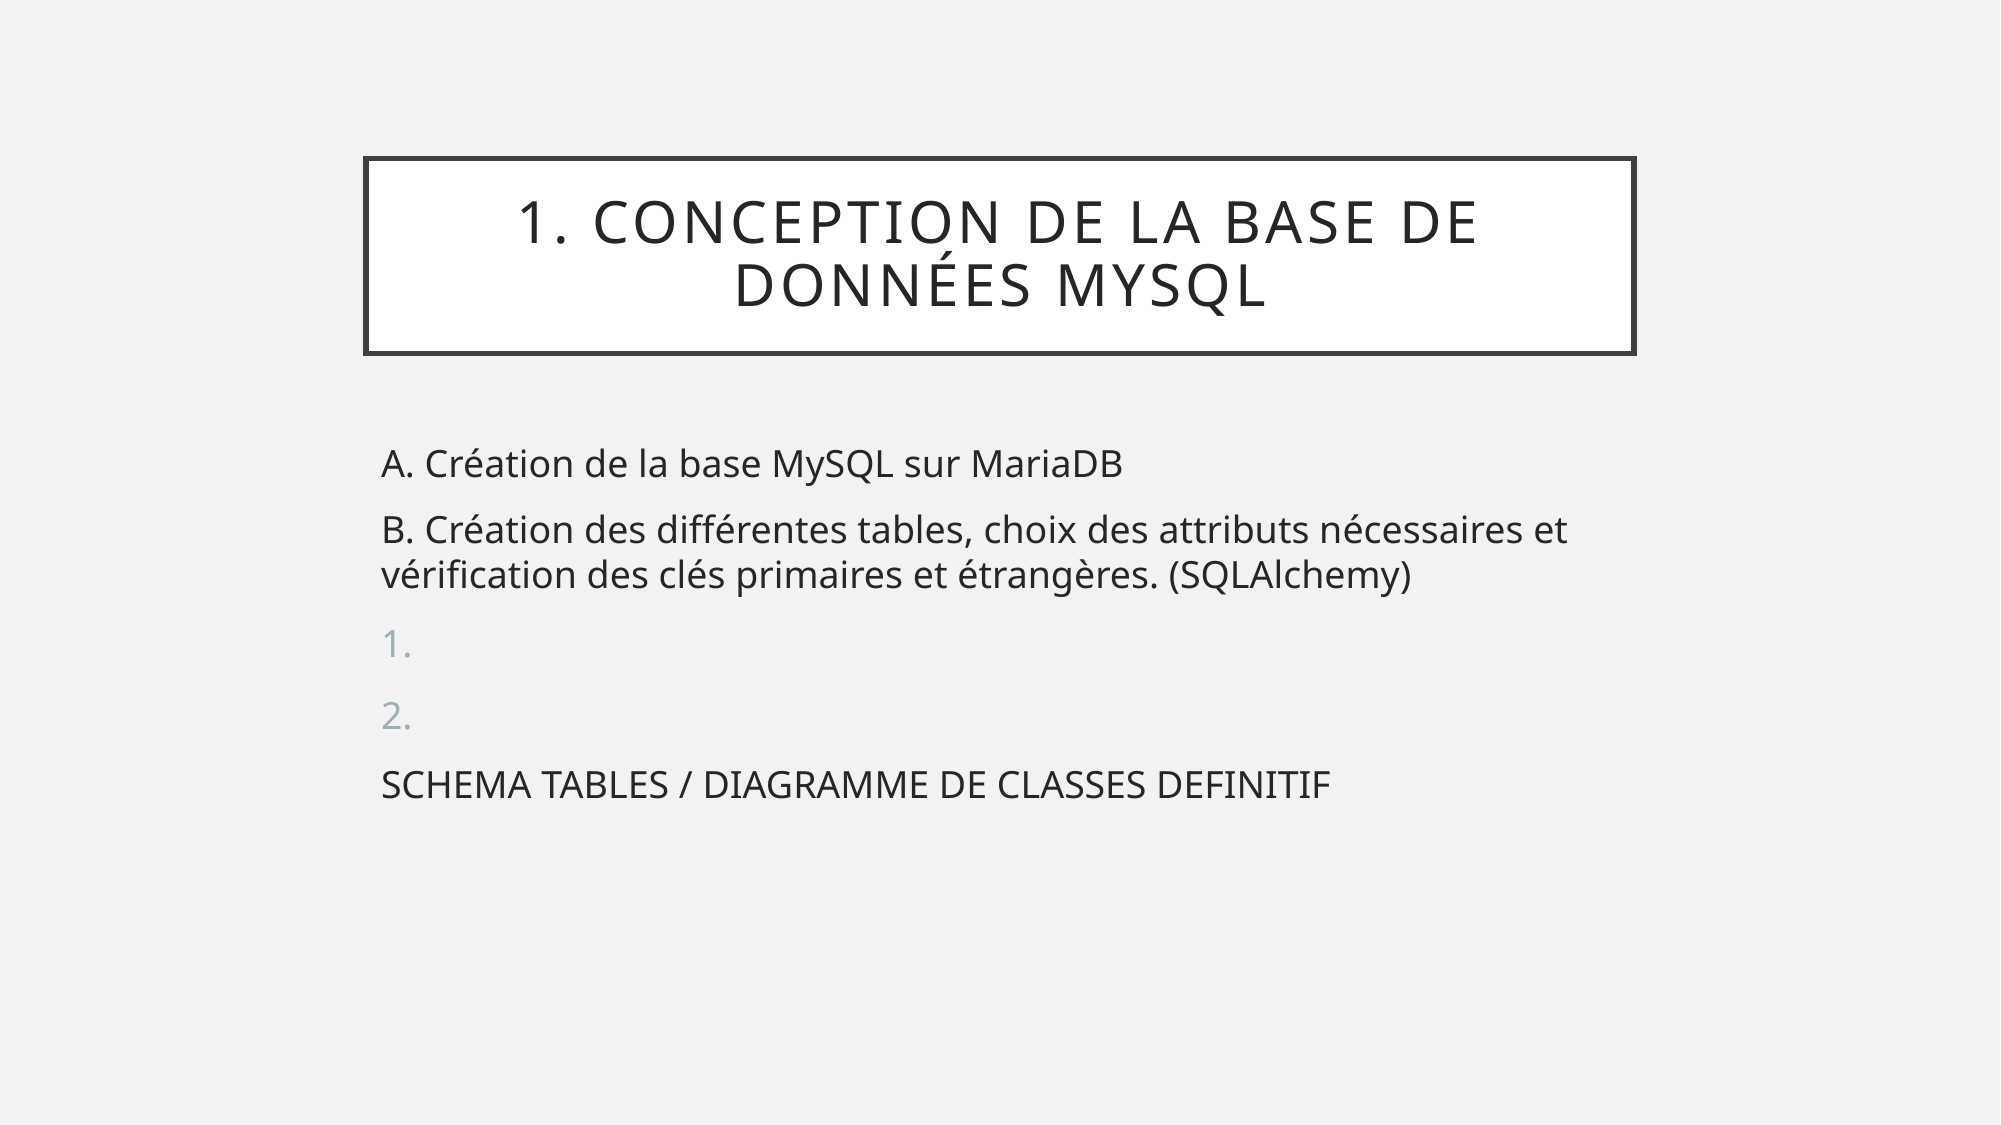

# 1. Conception DE LA BASE DE Données Mysql
A. Création de la base MySQL sur MariaDB
B. Création des différentes tables, choix des attributs nécessaires et vérification des clés primaires et étrangères. (SQLAlchemy)
SCHEMA TABLES / DIAGRAMME DE CLASSES DEFINITIF